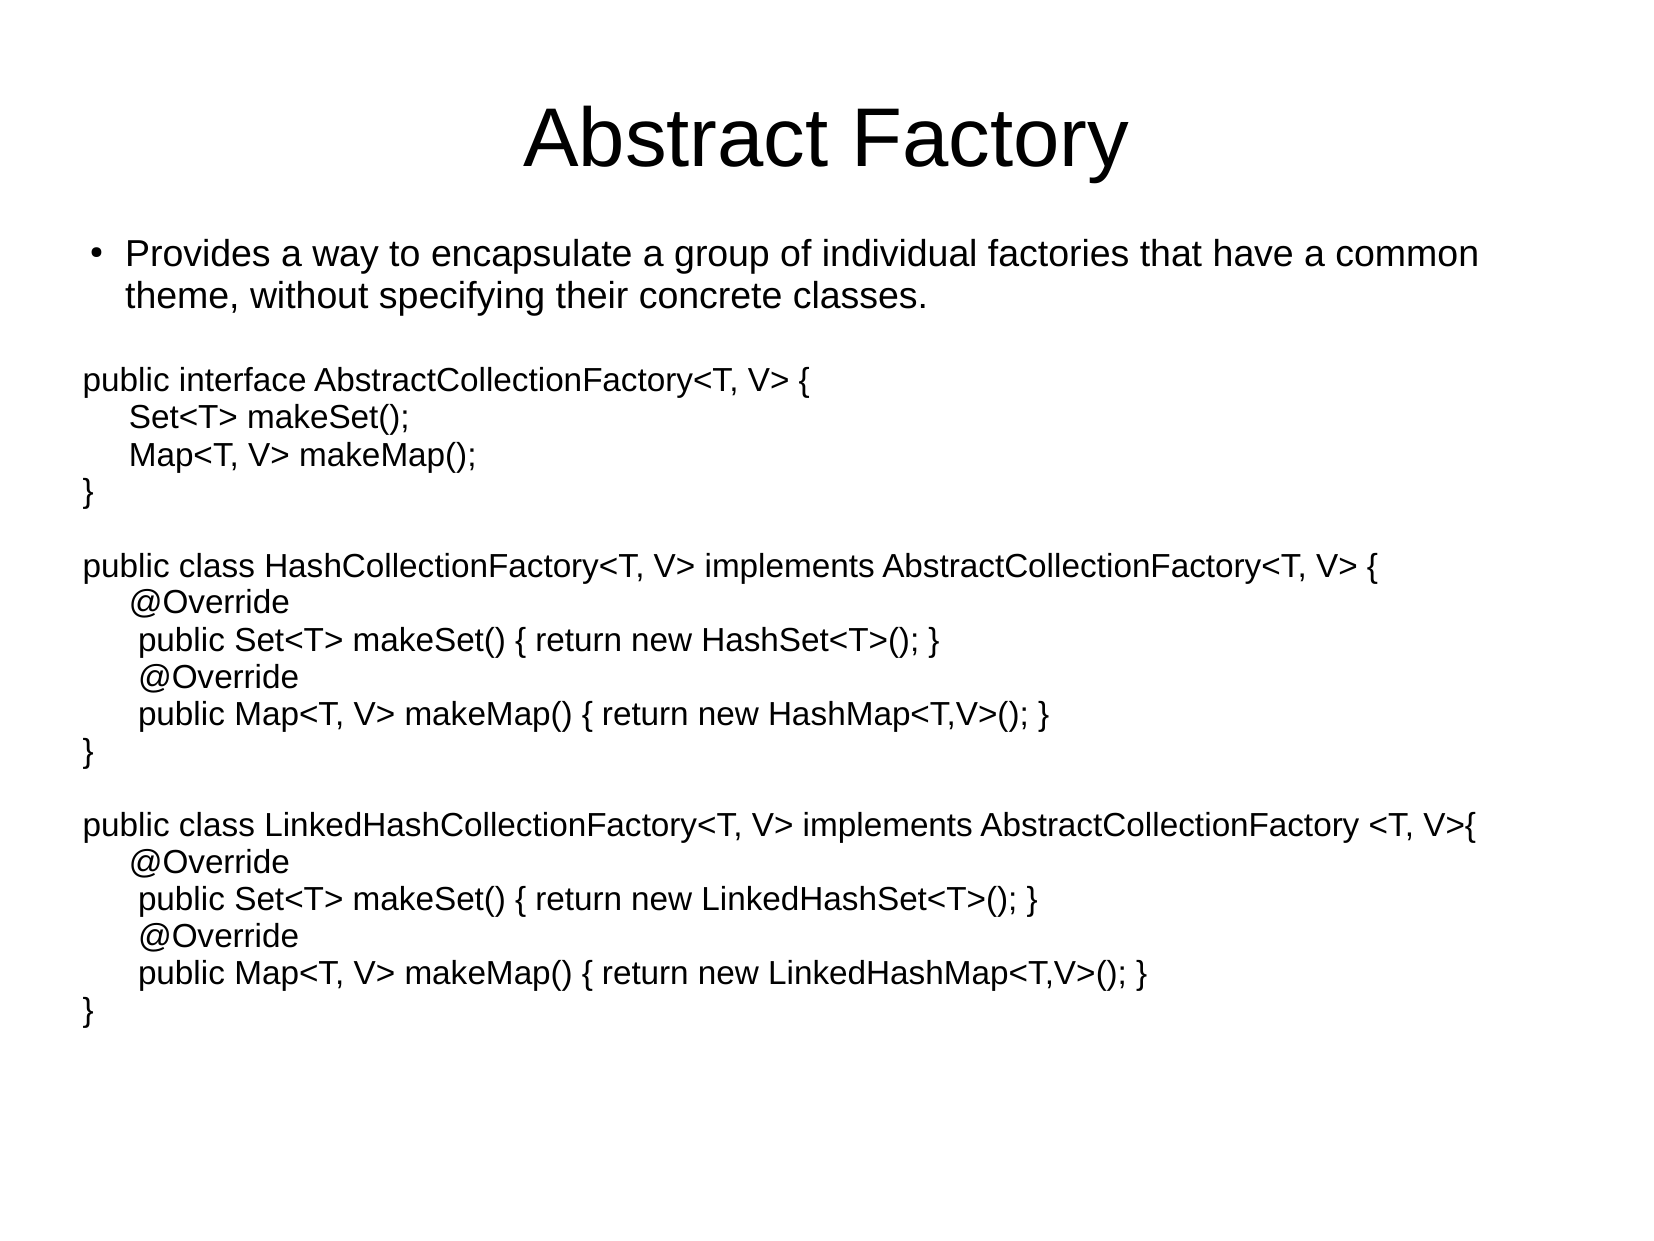

# Abstract Factory
Provides a way to encapsulate a group of individual factories that have a common theme, without specifying their concrete classes.
public interface AbstractCollectionFactory<T, V> {
 Set<T> makeSet();
 Map<T, V> makeMap();
}
public class HashCollectionFactory<T, V> implements AbstractCollectionFactory<T, V> {
 @Override
 public Set<T> makeSet() { return new HashSet<T>(); }
 @Override
 public Map<T, V> makeMap() { return new HashMap<T,V>(); }
}
public class LinkedHashCollectionFactory<T, V> implements AbstractCollectionFactory <T, V>{
 @Override
 public Set<T> makeSet() { return new LinkedHashSet<T>(); }
 @Override
 public Map<T, V> makeMap() { return new LinkedHashMap<T,V>(); }
}